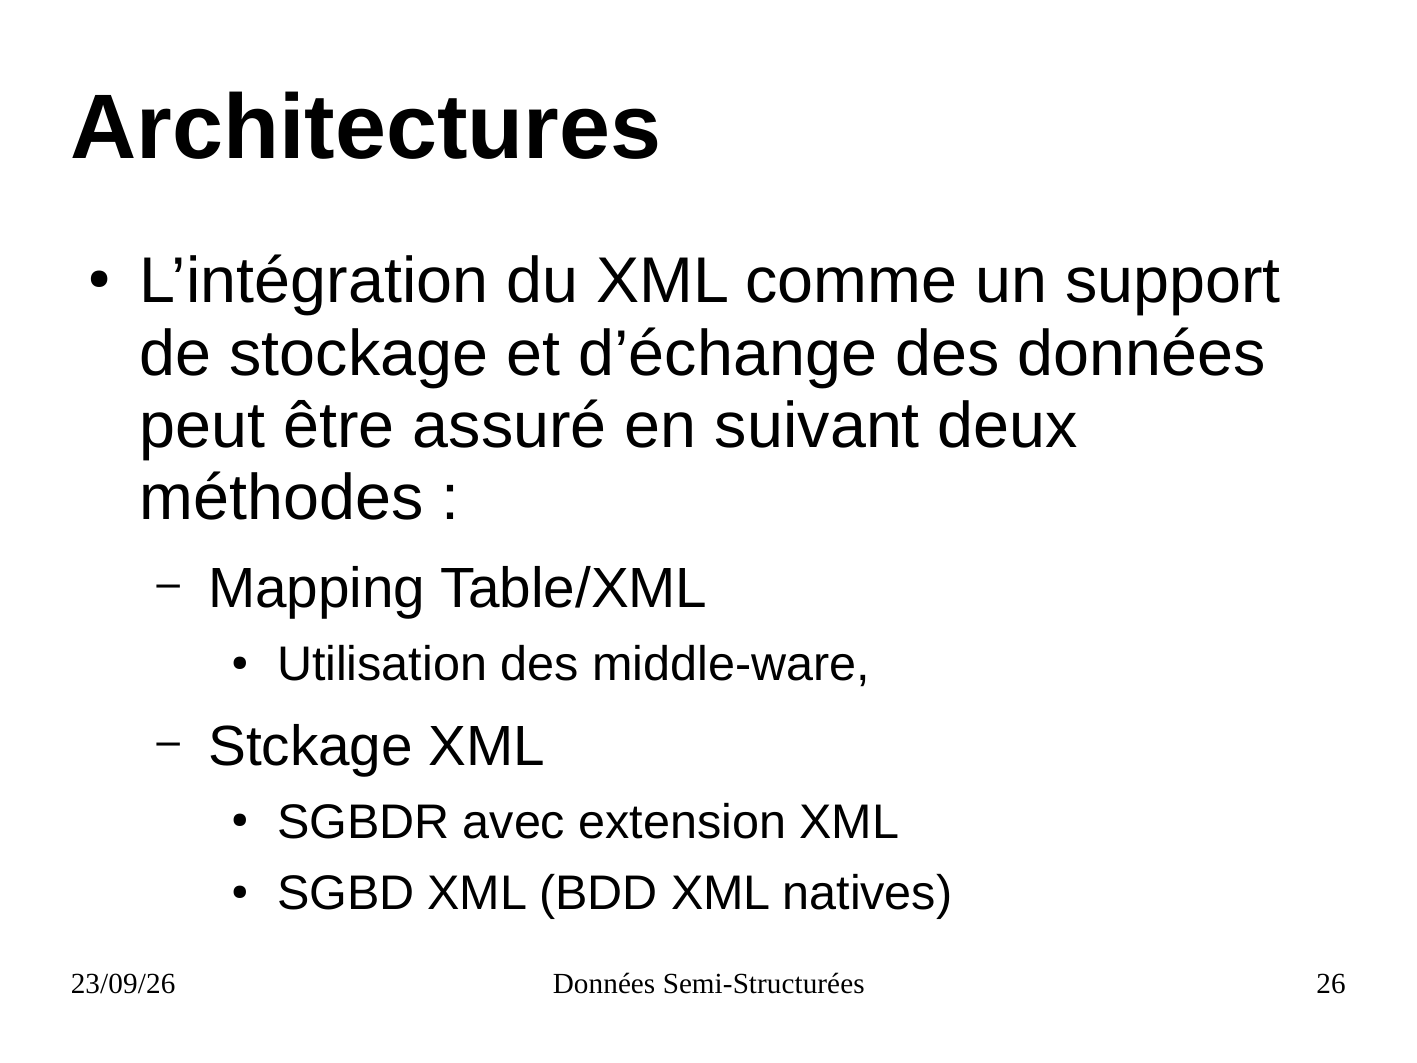

# Architectures
L’intégration du XML comme un support de stockage et d’échange des données peut être assuré en suivant deux méthodes :
Mapping Table/XML
Utilisation des middle-ware,
Stckage XML
SGBDR avec extension XML
SGBD XML (BDD XML natives)
Données Semi-Structurées
26